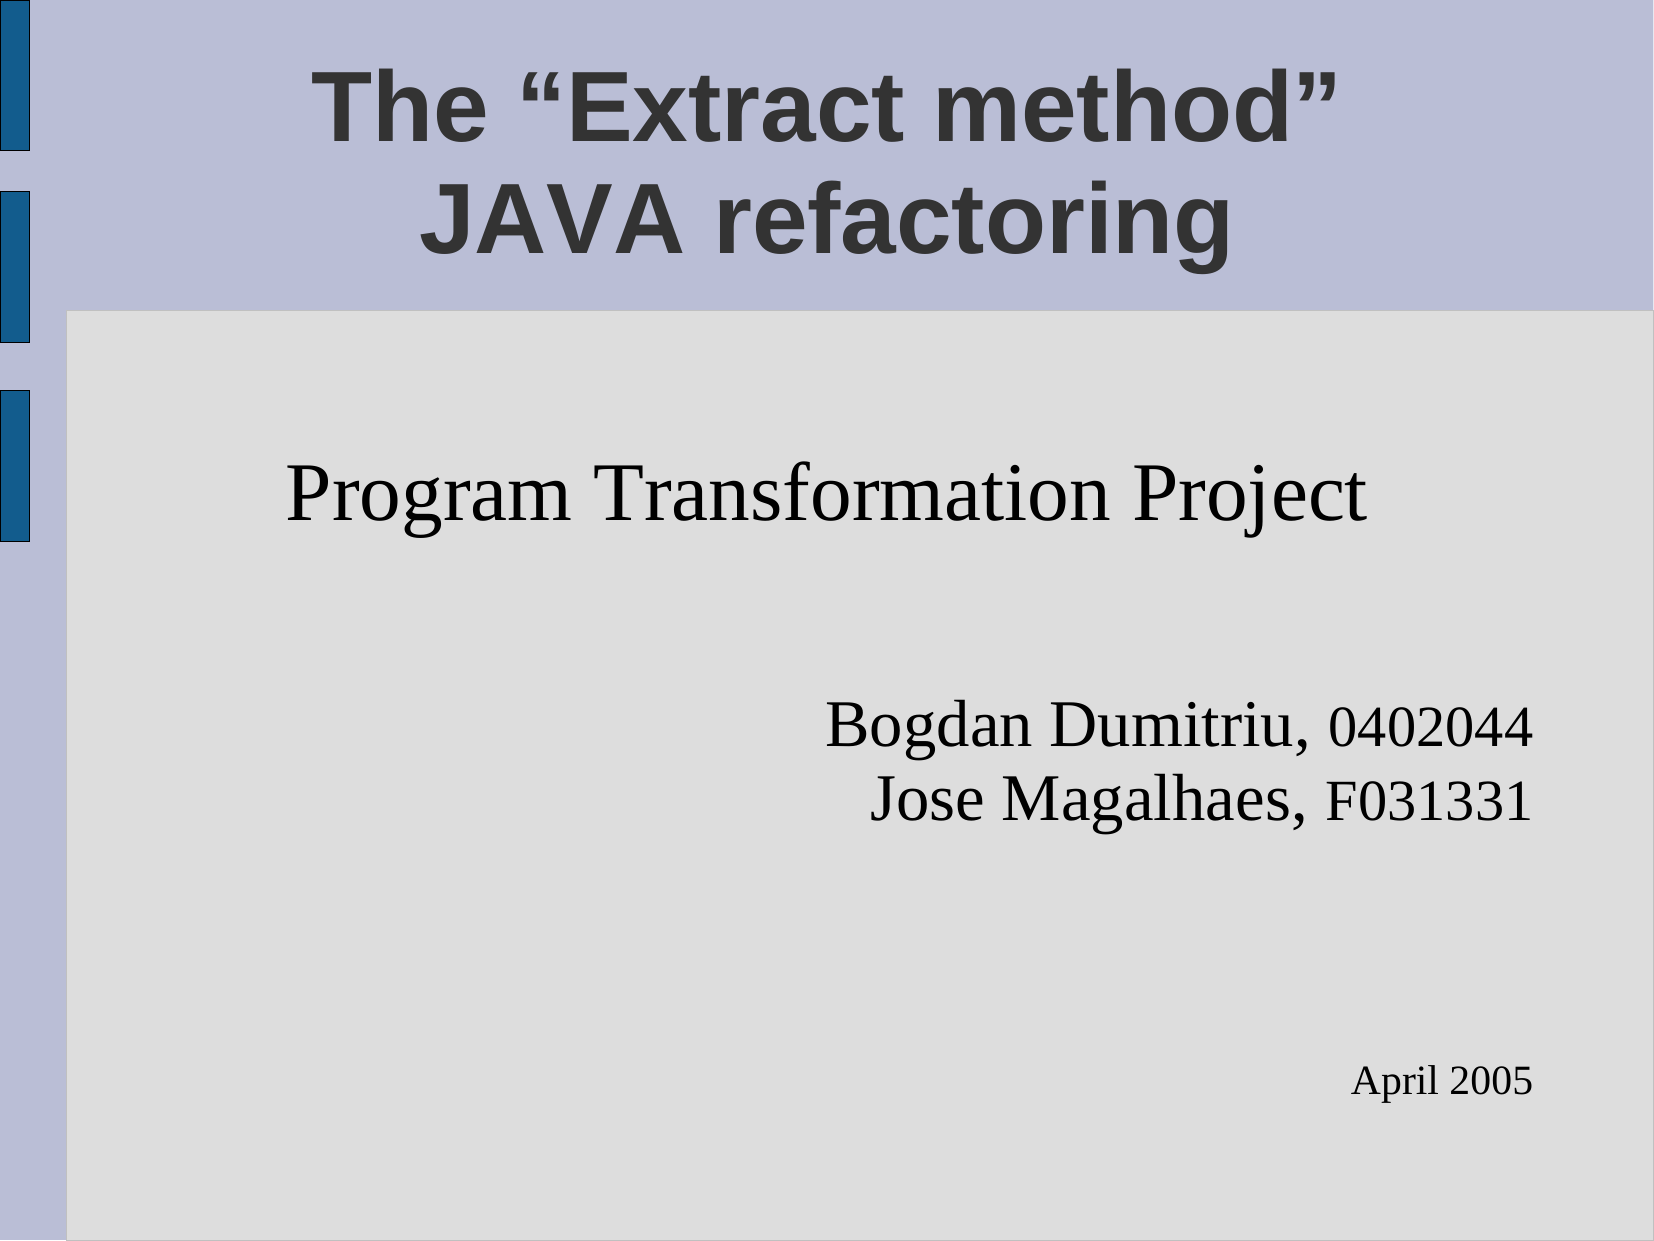

# The “Extract method” JAVA refactoring
Program Transformation Project
Bogdan Dumitriu, 0402044
Jose Magalhaes, F031331
April 2005